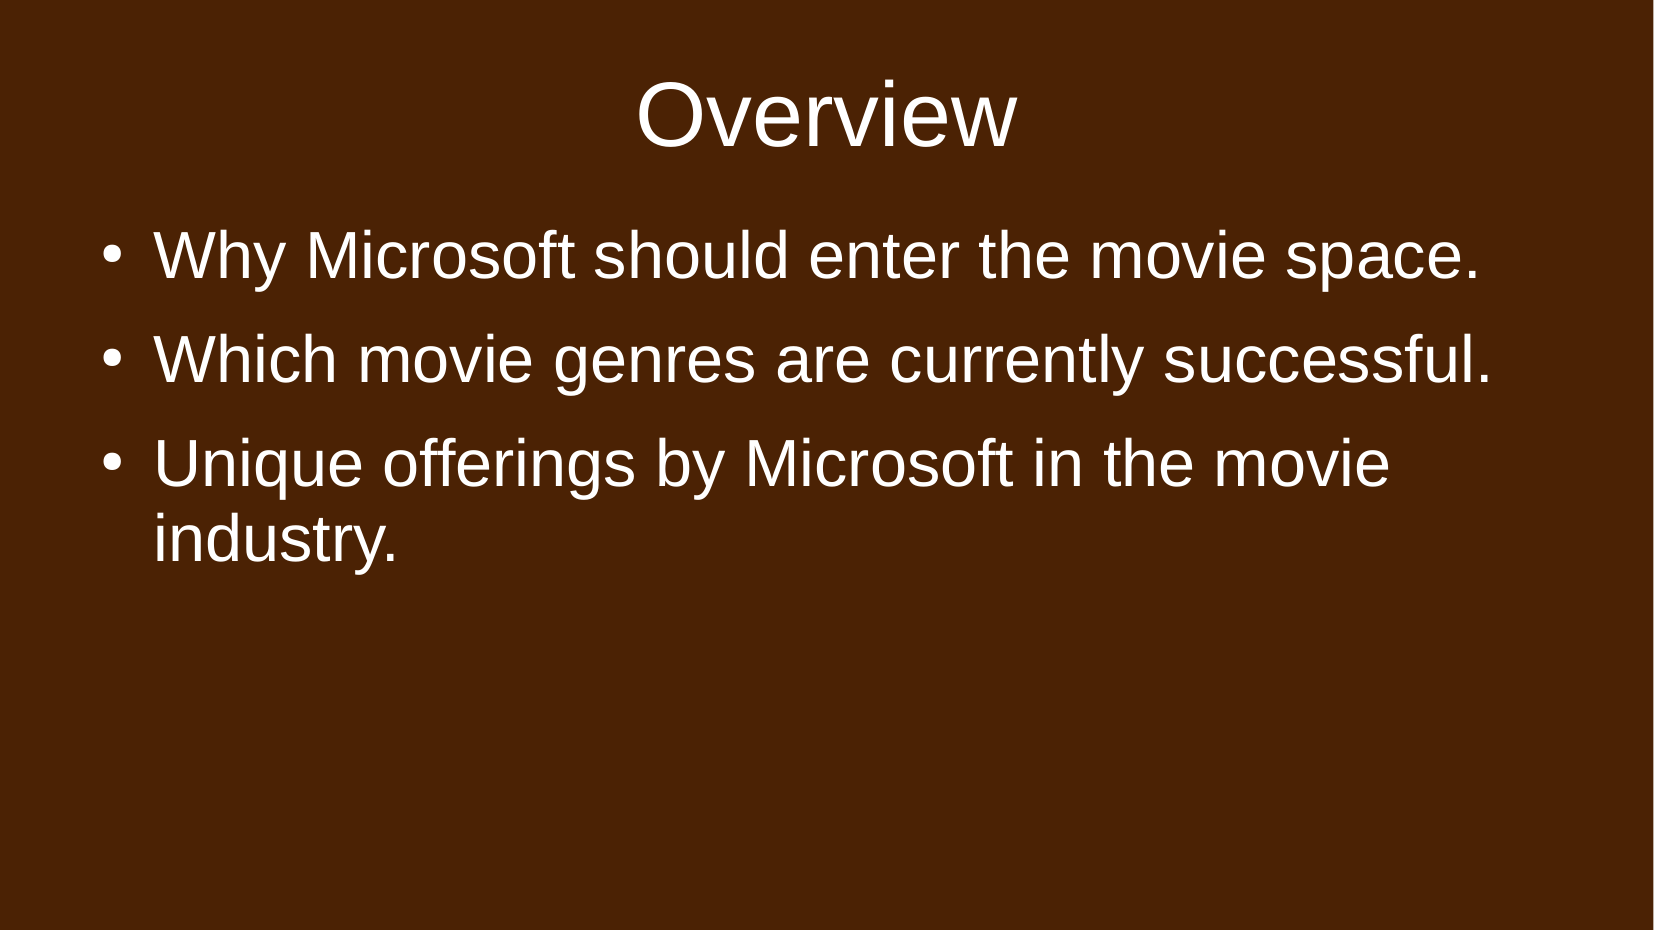

# Overview
Why Microsoft should enter the movie space.
Which movie genres are currently successful.
Unique offerings by Microsoft in the movie industry.